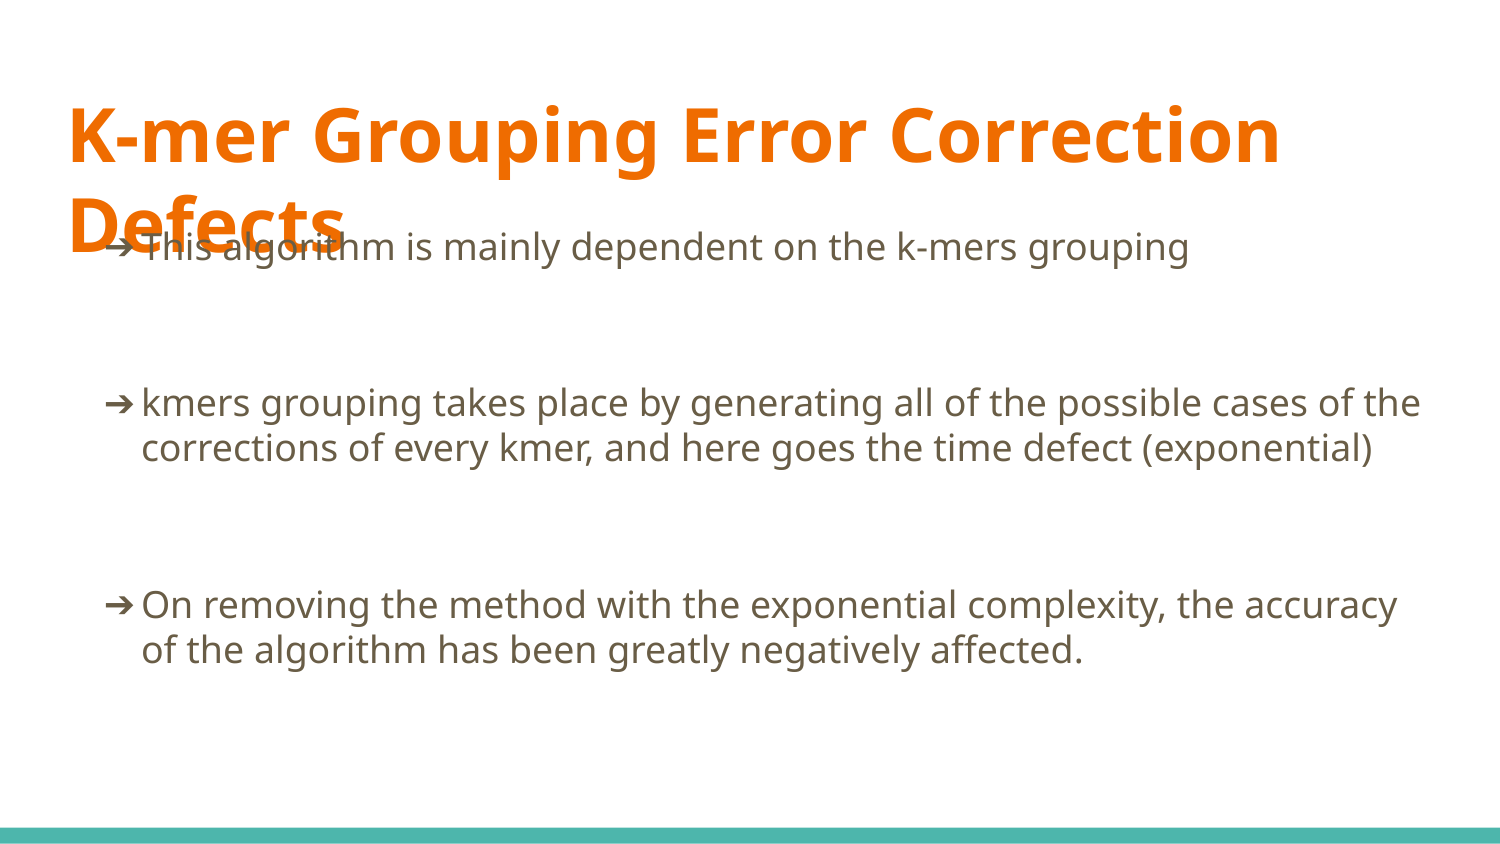

# K-mer Grouping Error Correction Defects
This algorithm is mainly dependent on the k-mers grouping
kmers grouping takes place by generating all of the possible cases of the corrections of every kmer, and here goes the time defect (exponential)
On removing the method with the exponential complexity, the accuracy of the algorithm has been greatly negatively affected.